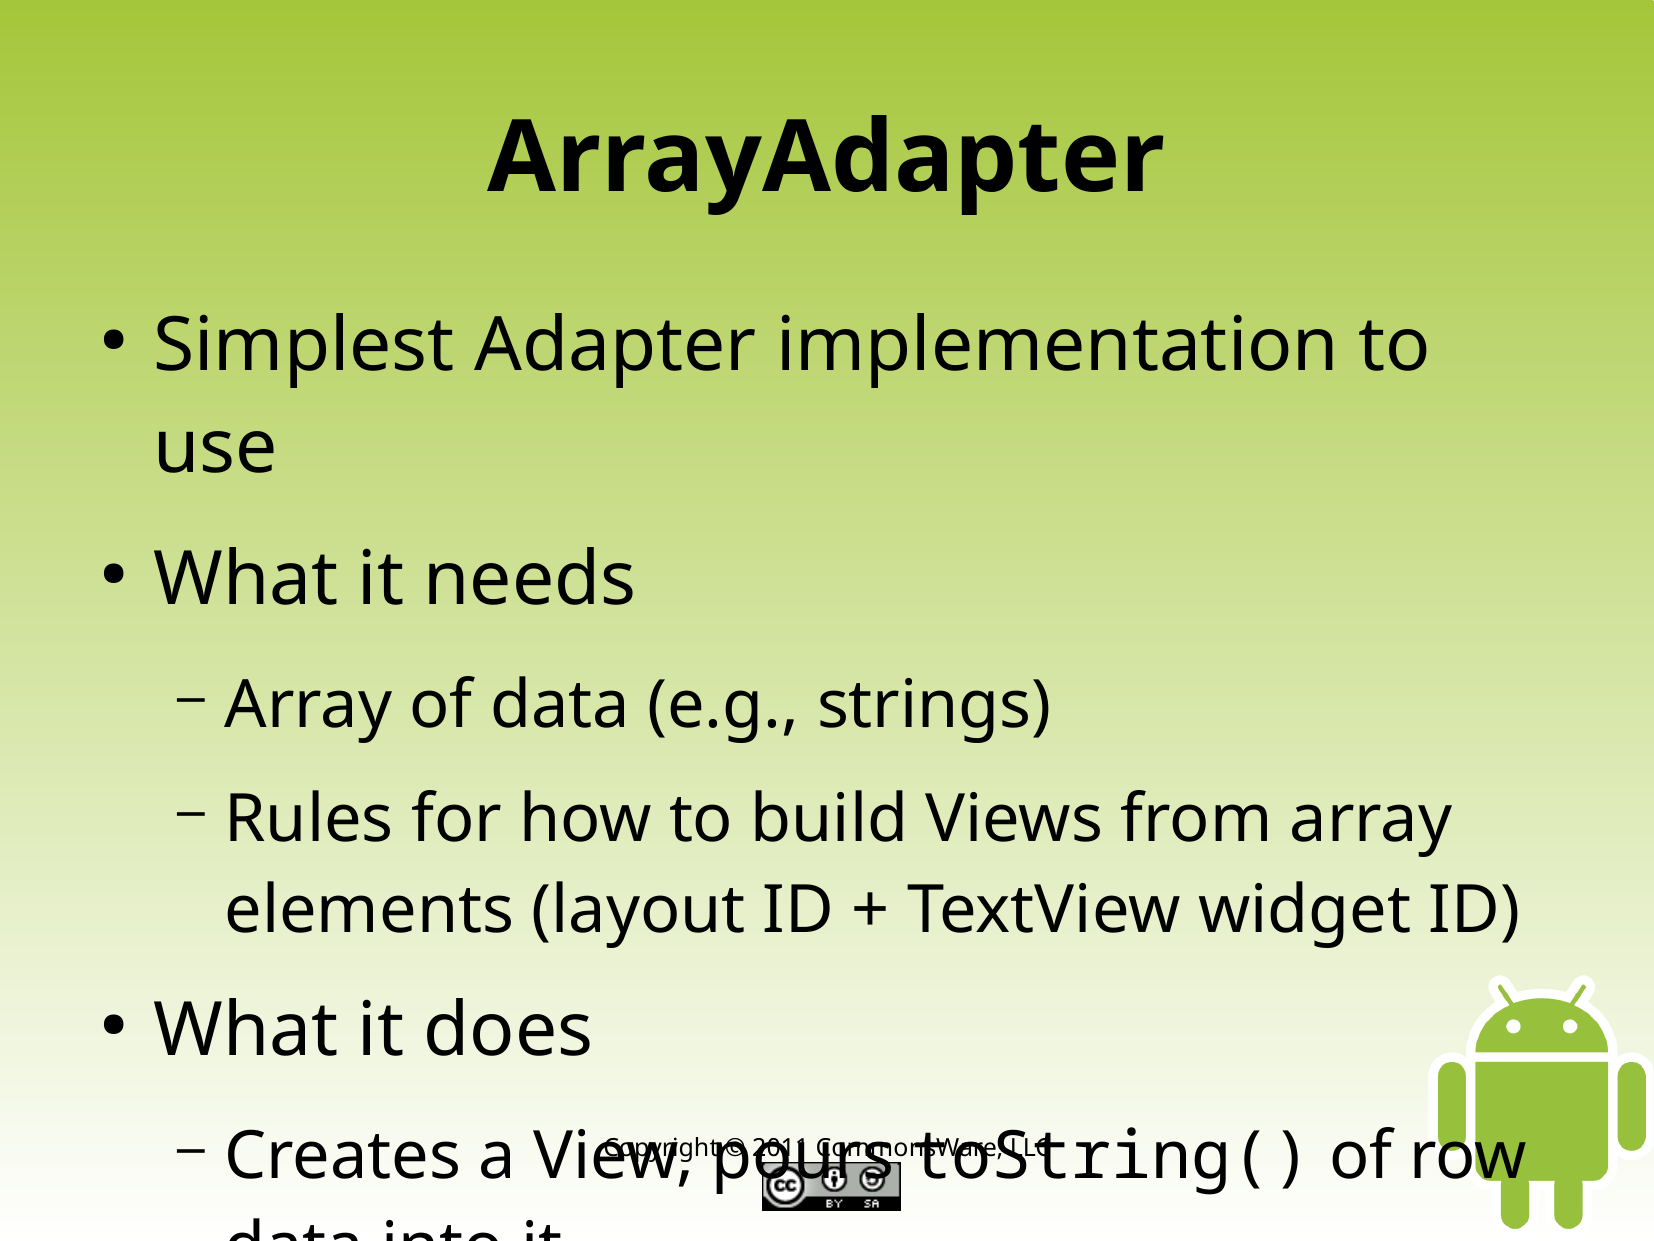

# ArrayAdapter
Simplest Adapter implementation to use
What it needs
Array of data (e.g., strings)
Rules for how to build Views from array elements (layout ID + TextView widget ID)
What it does
Creates a View, pours toString() of row
data into it